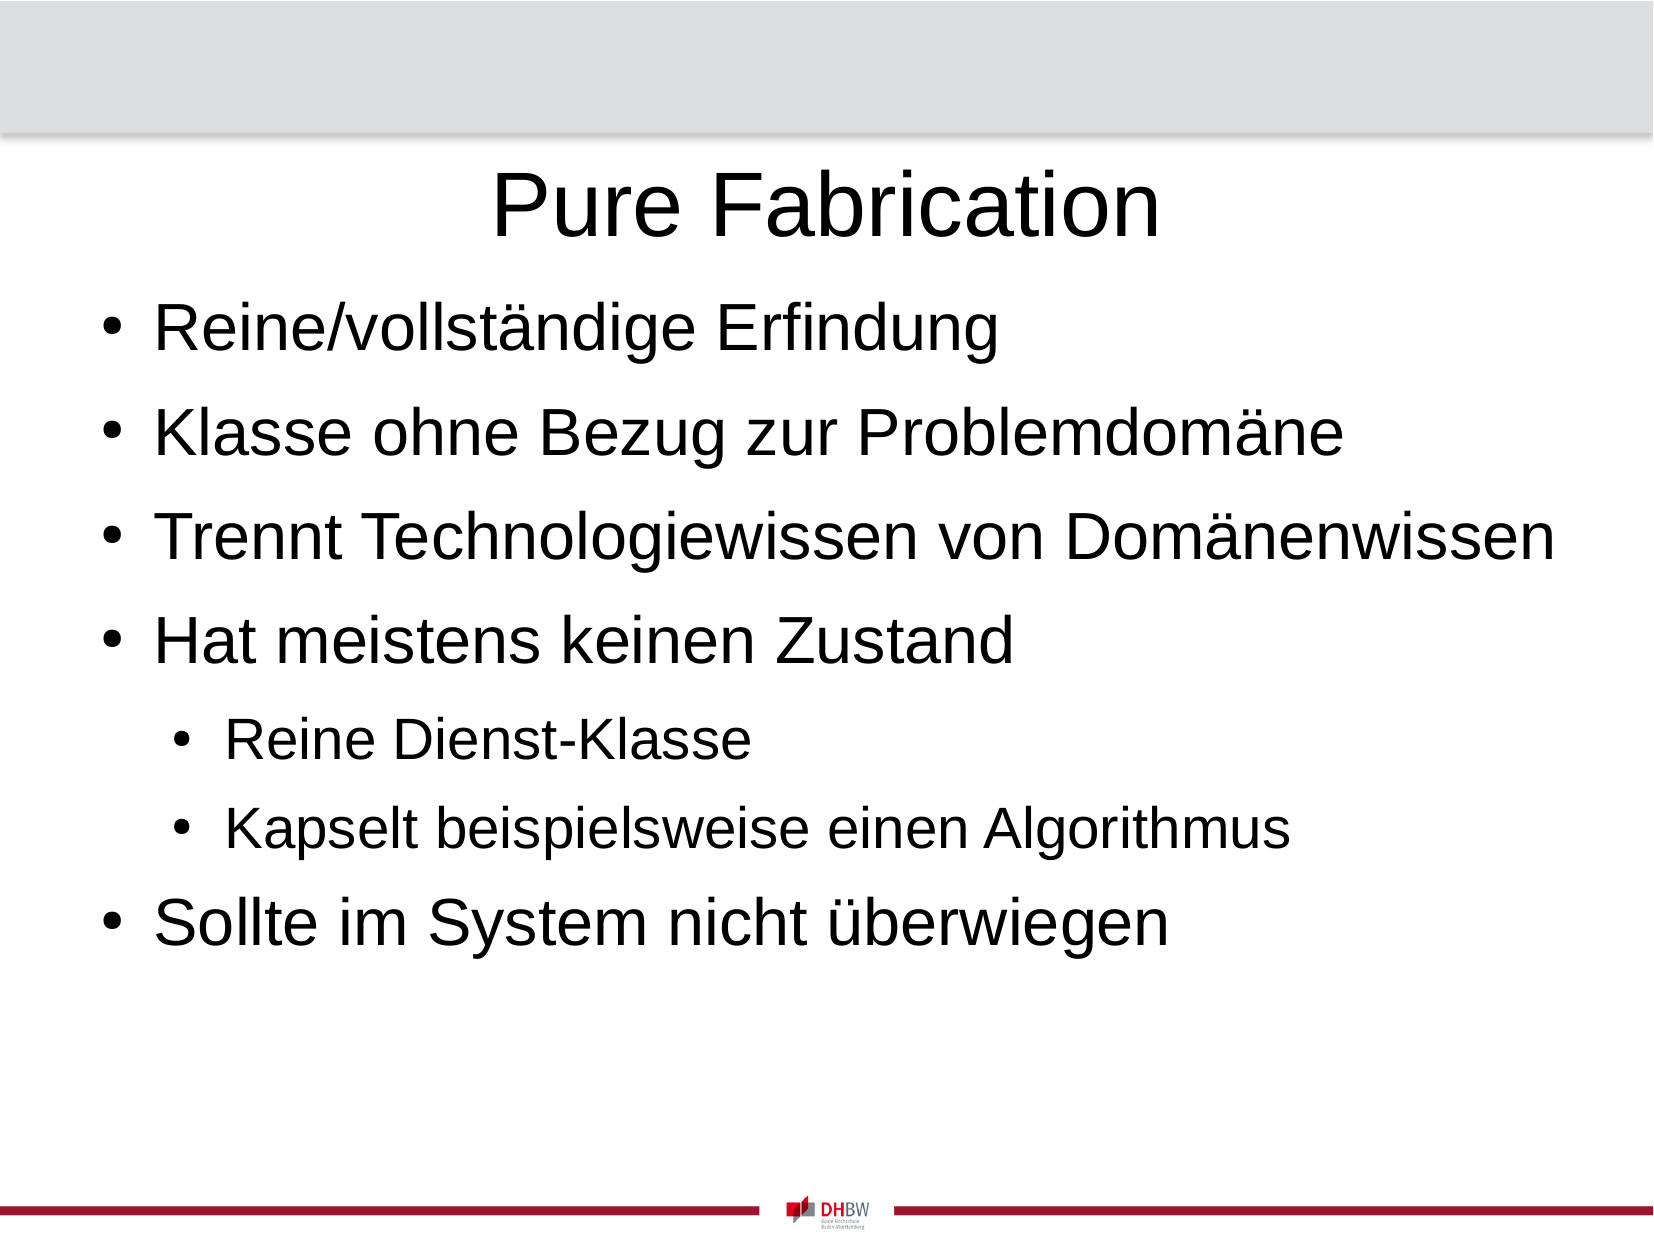

# Pure Fabrication
Reine/vollständige Erfindung
Klasse ohne Bezug zur Problemdomäne
Trennt Technologiewissen von Domänenwissen
Hat meistens keinen Zustand
Reine Dienst-Klasse
Kapselt beispielsweise einen Algorithmus
Sollte im System nicht überwiegen